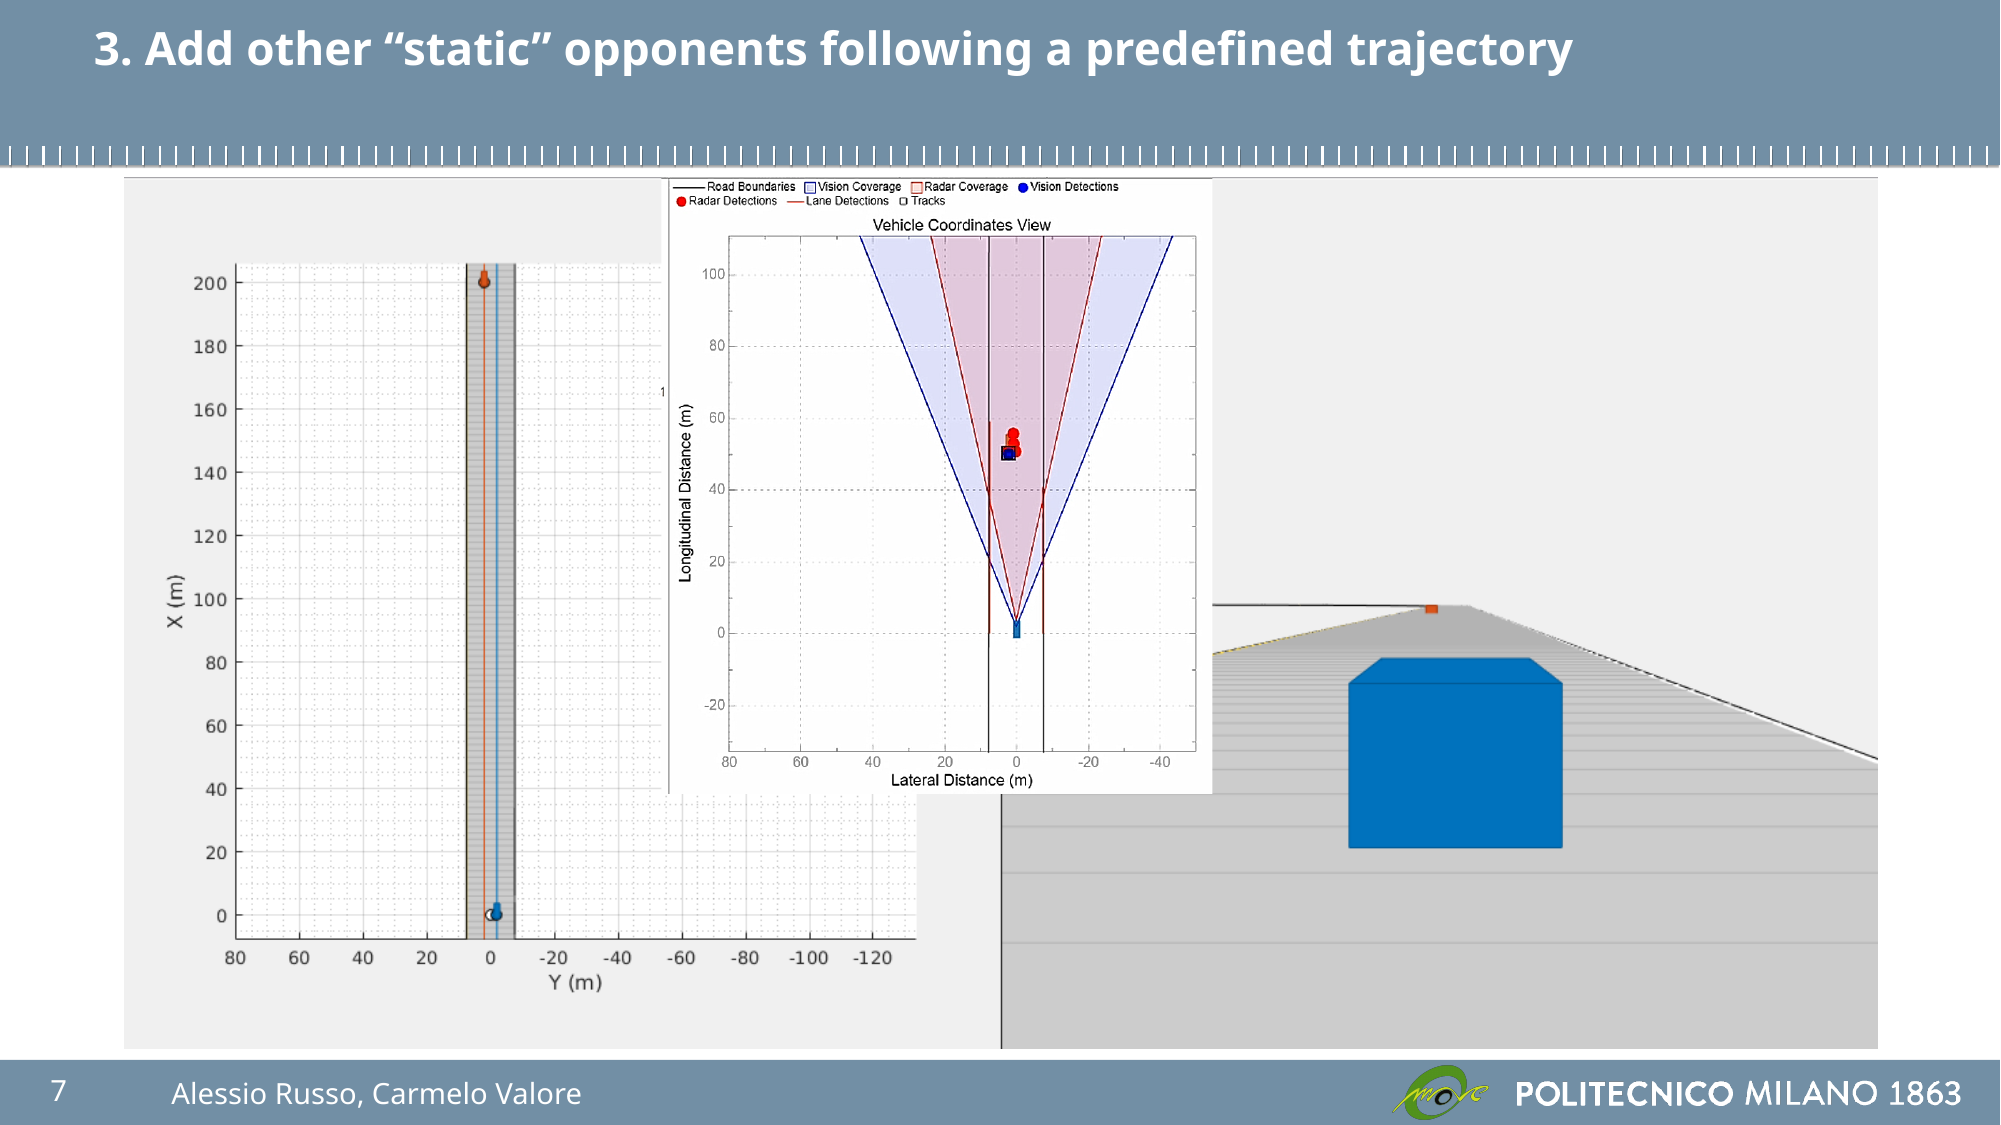

# 3. Add other “static” opponents following a predefined trajectory
Alessio Russo, Carmelo Valore